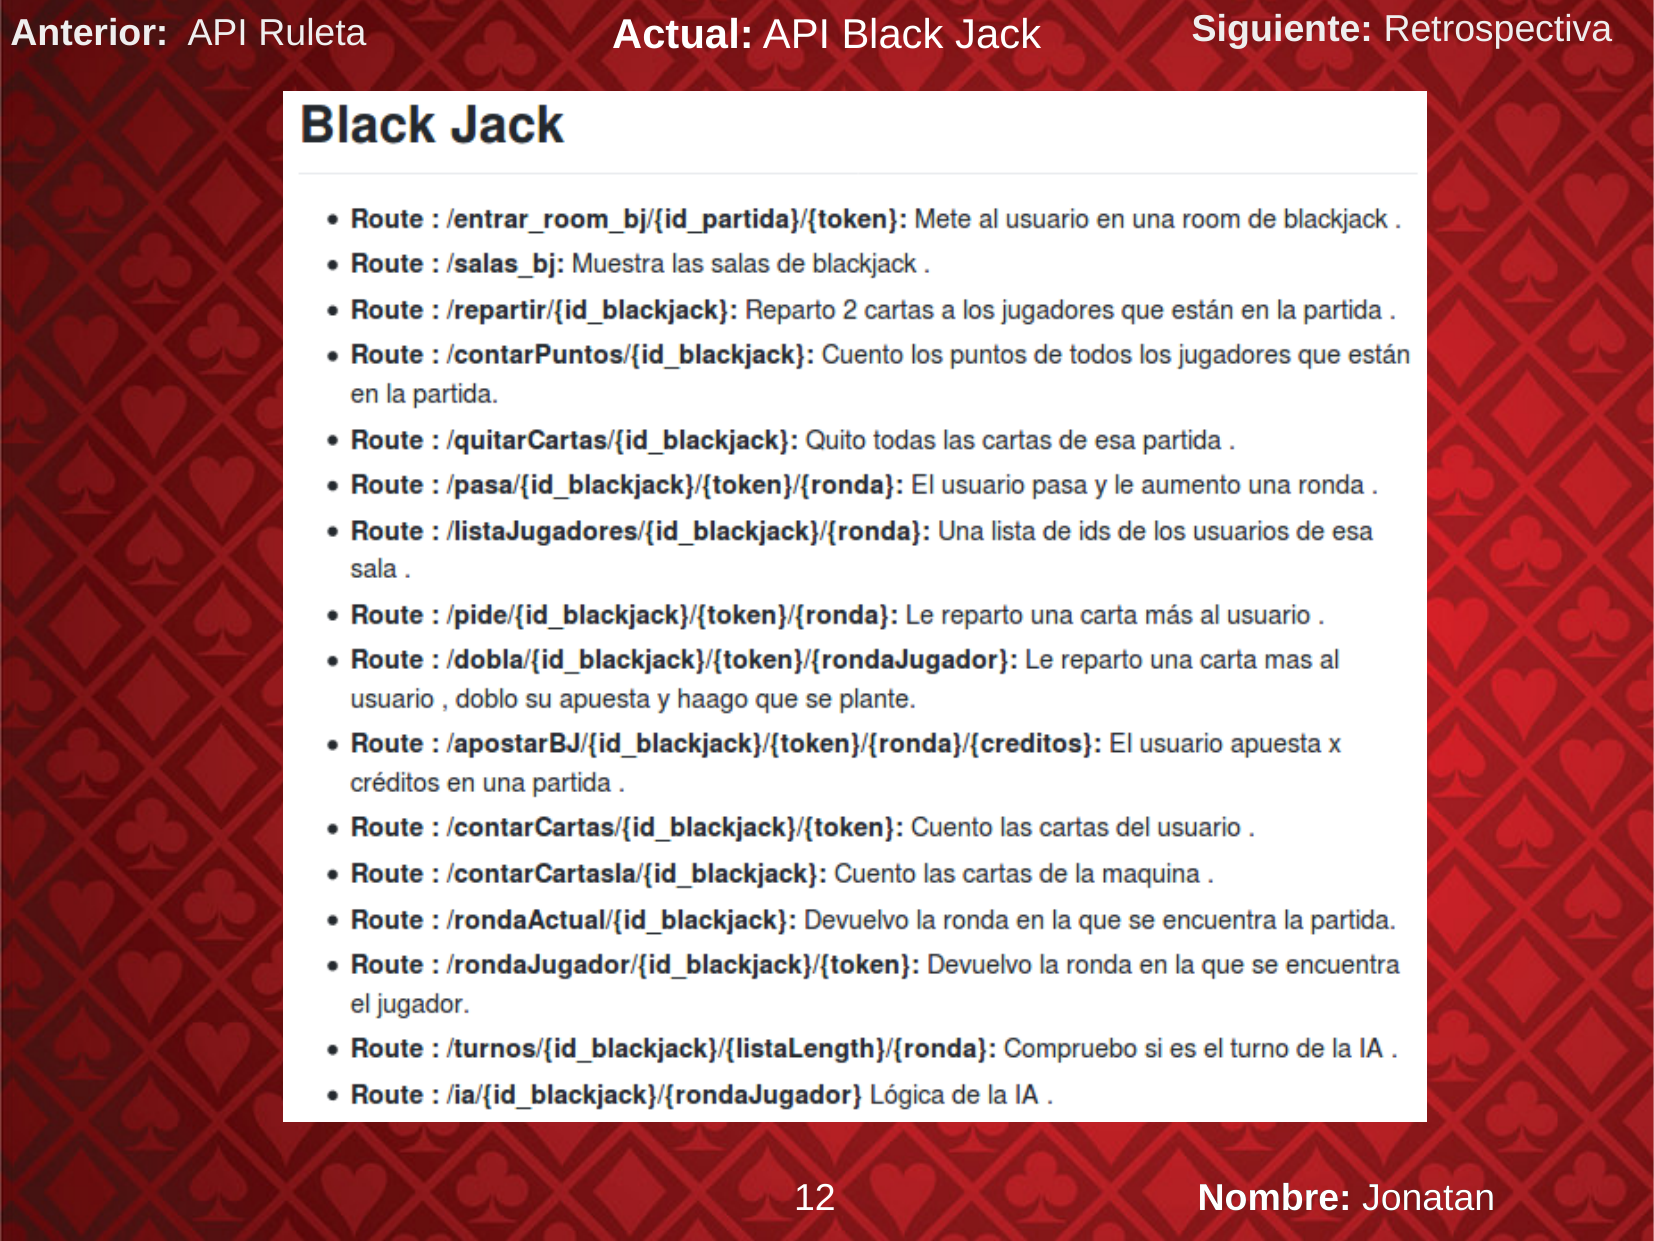

Actual: API Black Jack
 Siguiente: Retrospectiva
 Anterior: API Ruleta
12
Nombre: Jonatan
Nombre: Jonatan